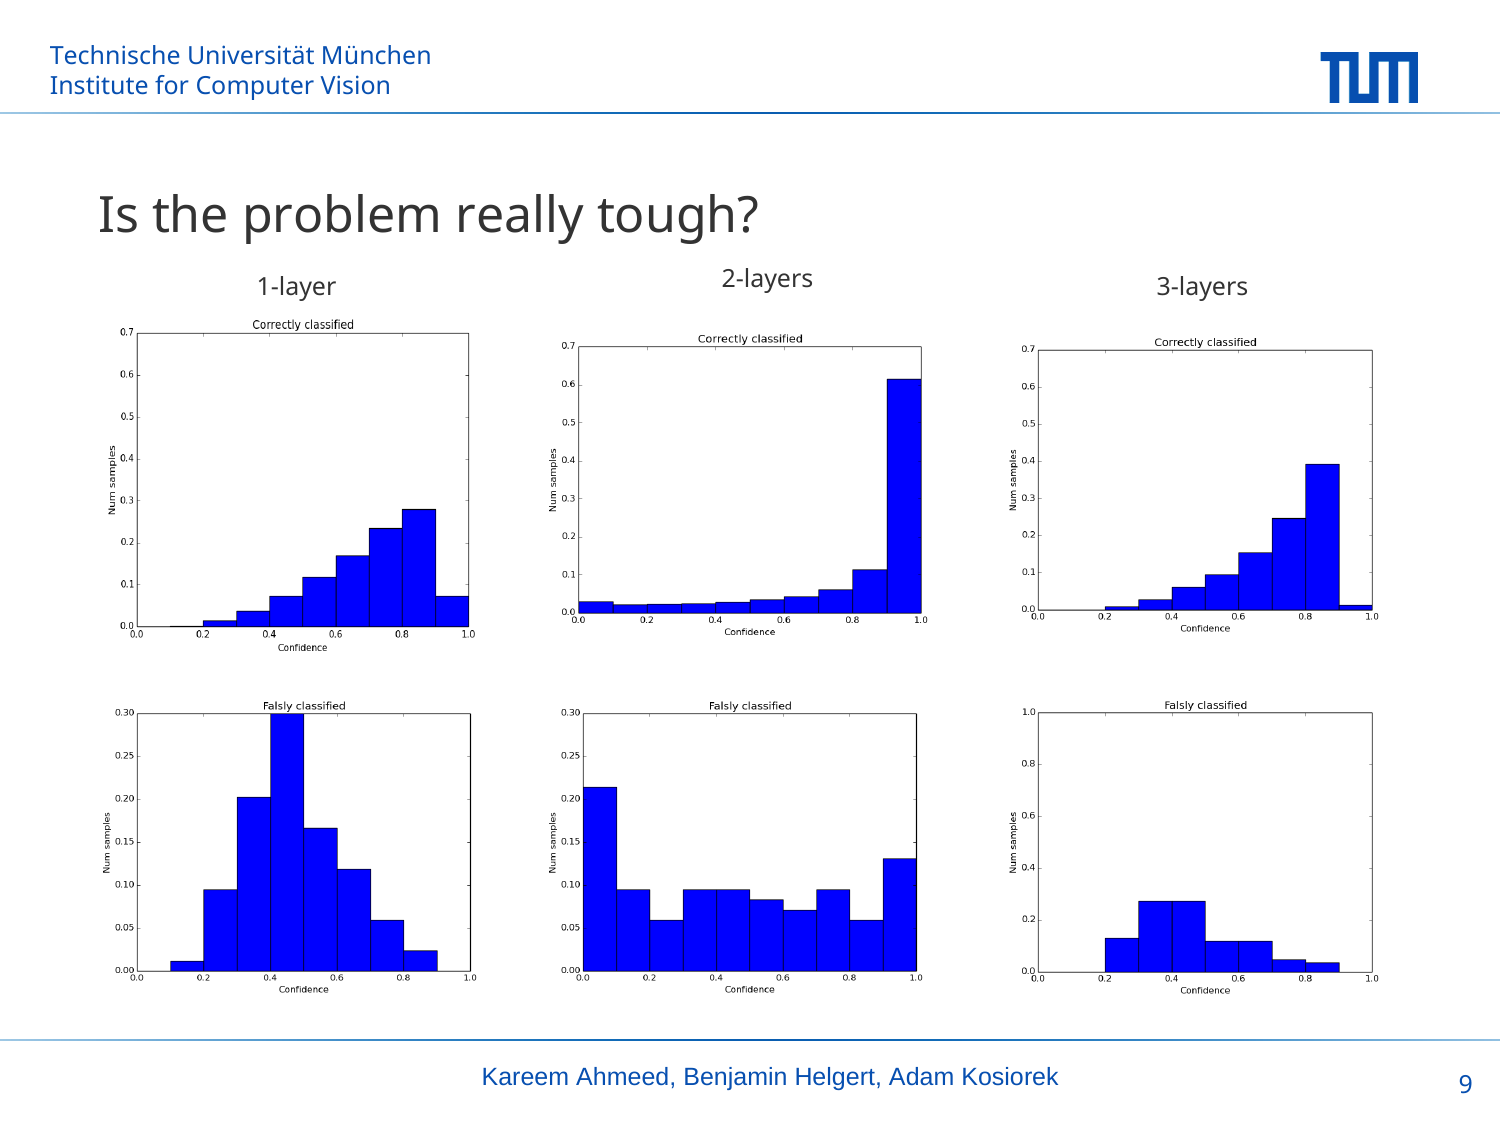

# Is the problem really tough?
2-layers
3-layers
1-layer
Kareem Ahmeed, Benjamin Helgert, Adam Kosiorek